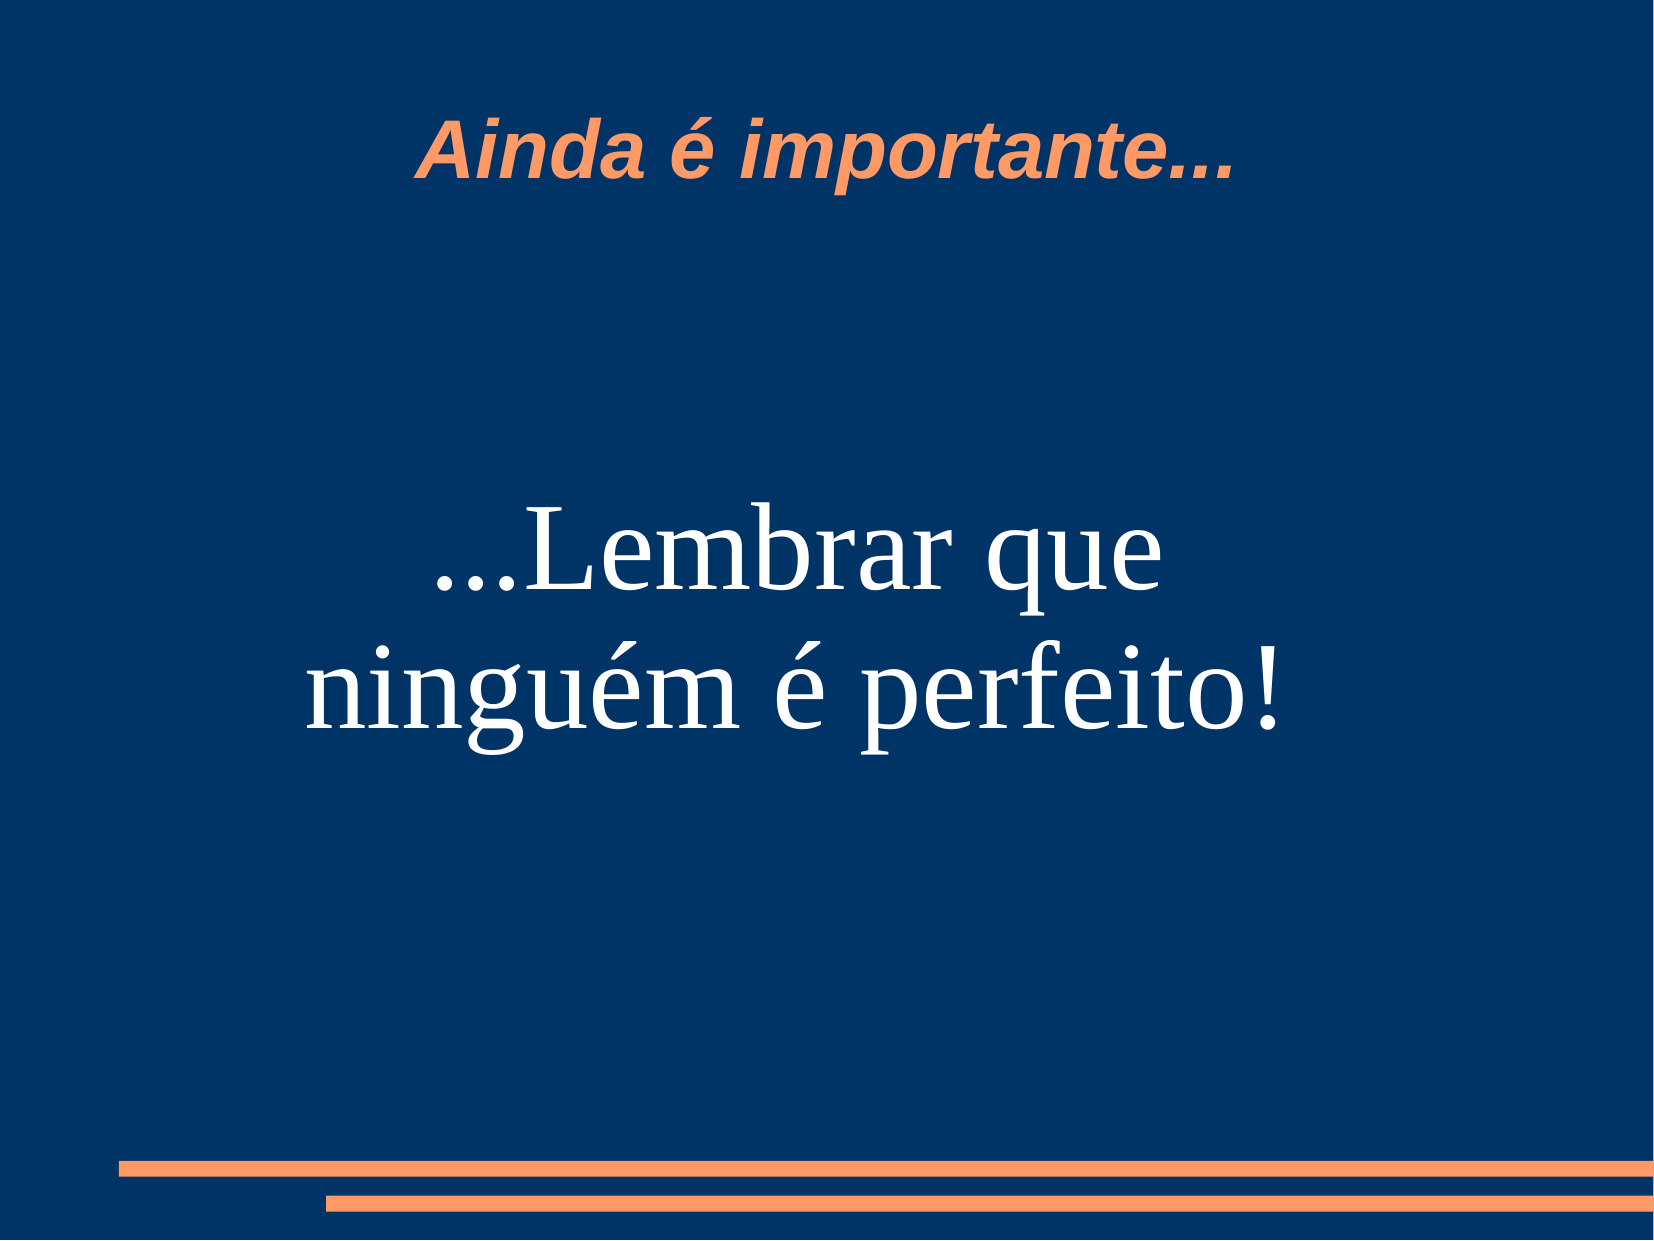

# Ainda é importante...
...Lembrar que ninguém é perfeito!